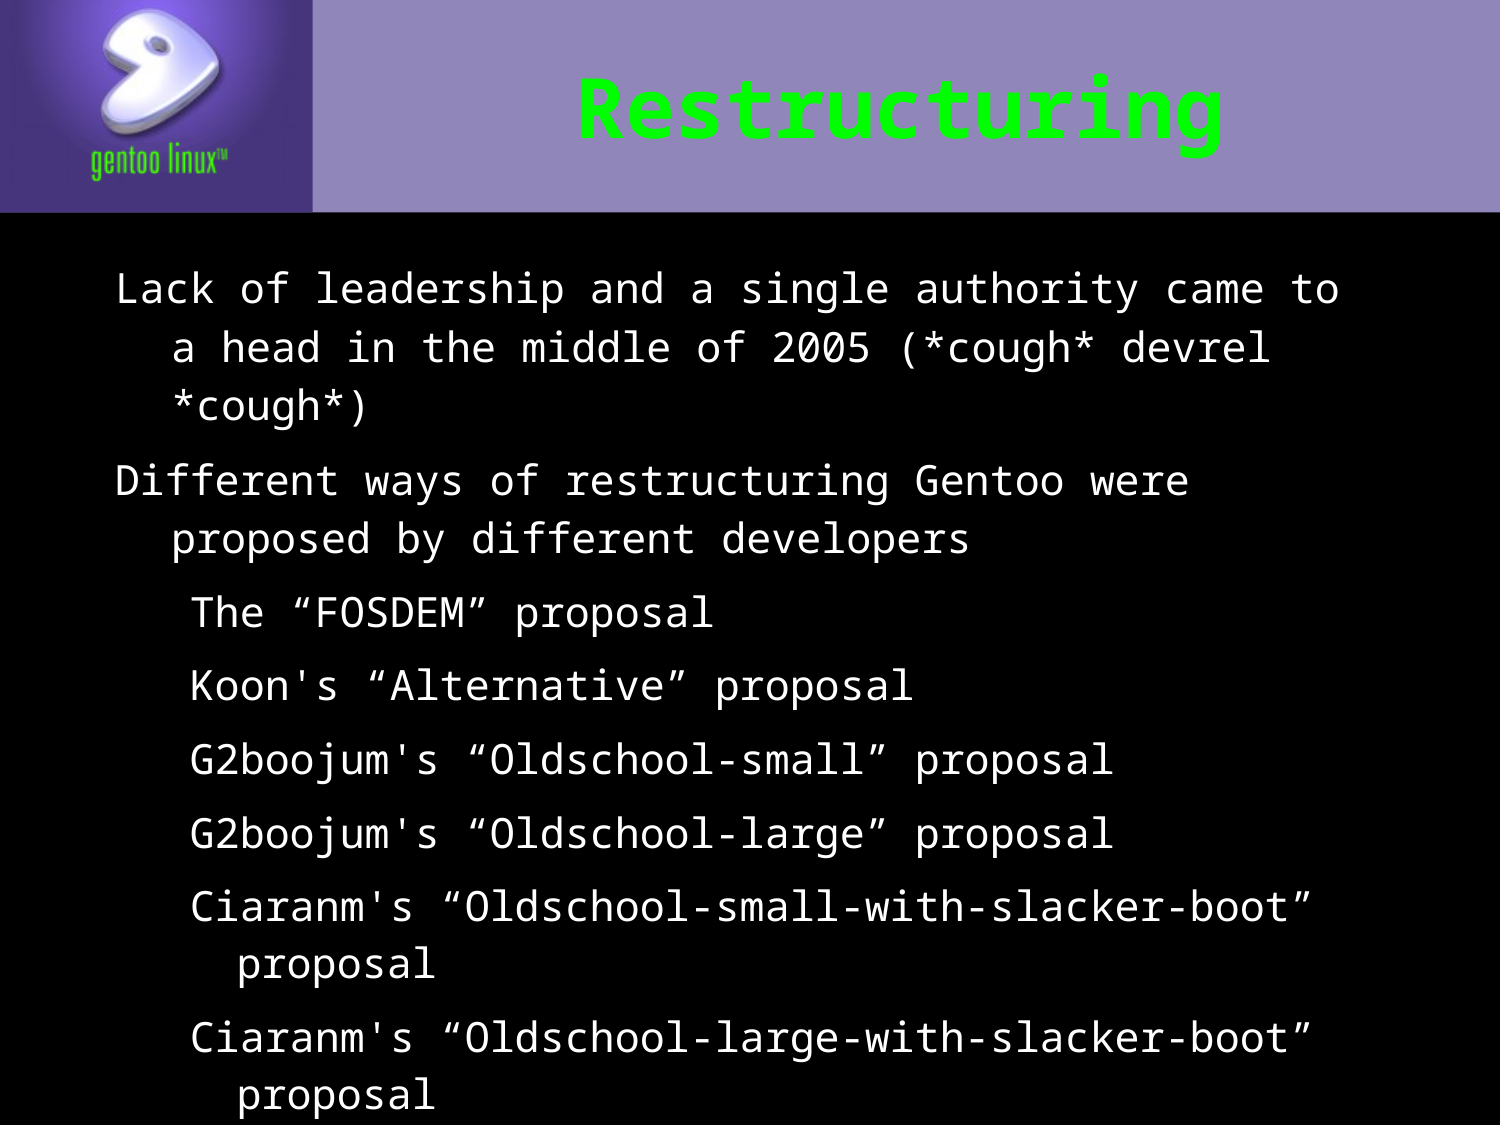

# Restructuring
Lack of leadership and a single authority came to a head in the middle of 2005 (*cough* devrel *cough*)
Different ways of restructuring Gentoo were proposed by different developers
The “FOSDEM” proposal
Koon's “Alternative” proposal
G2boojum's “Oldschool-small” proposal
G2boojum's “Oldschool-large” proposal
Ciaranm's “Oldschool-small-with-slacker-boot” proposal
Ciaranm's “Oldschool-large-with-slacker-boot” proposal
Retain the status-quo
Form a task force to investigate options
A Gentoo wide vote was held